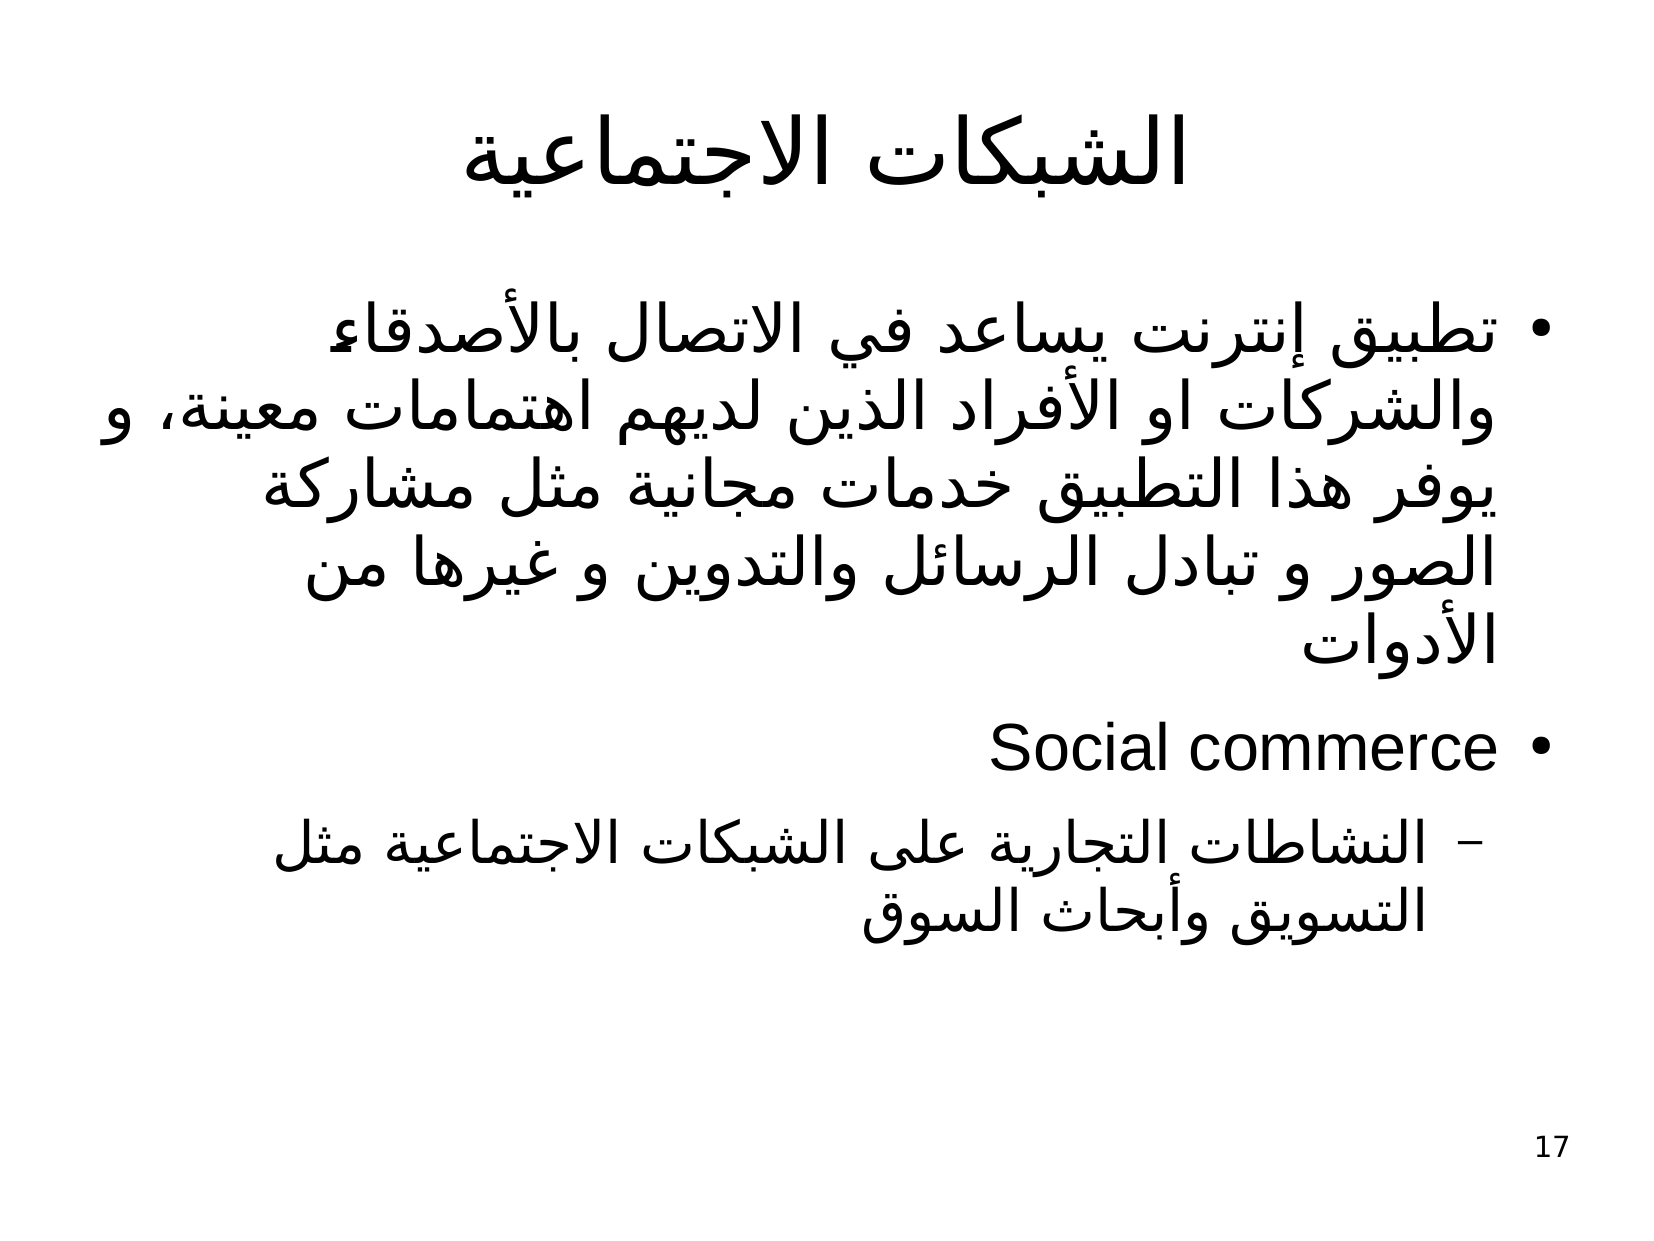

# الشبكات الاجتماعية
تطبيق إنترنت يساعد في الاتصال بالأصدقاء والشركات او الأفراد الذين لديهم اهتمامات معينة، و يوفر هذا التطبيق خدمات مجانية مثل مشاركة الصور و تبادل الرسائل والتدوين و غيرها من الأدوات
Social commerce
النشاطات التجارية على الشبكات الاجتماعية مثل التسويق وأبحاث السوق
17